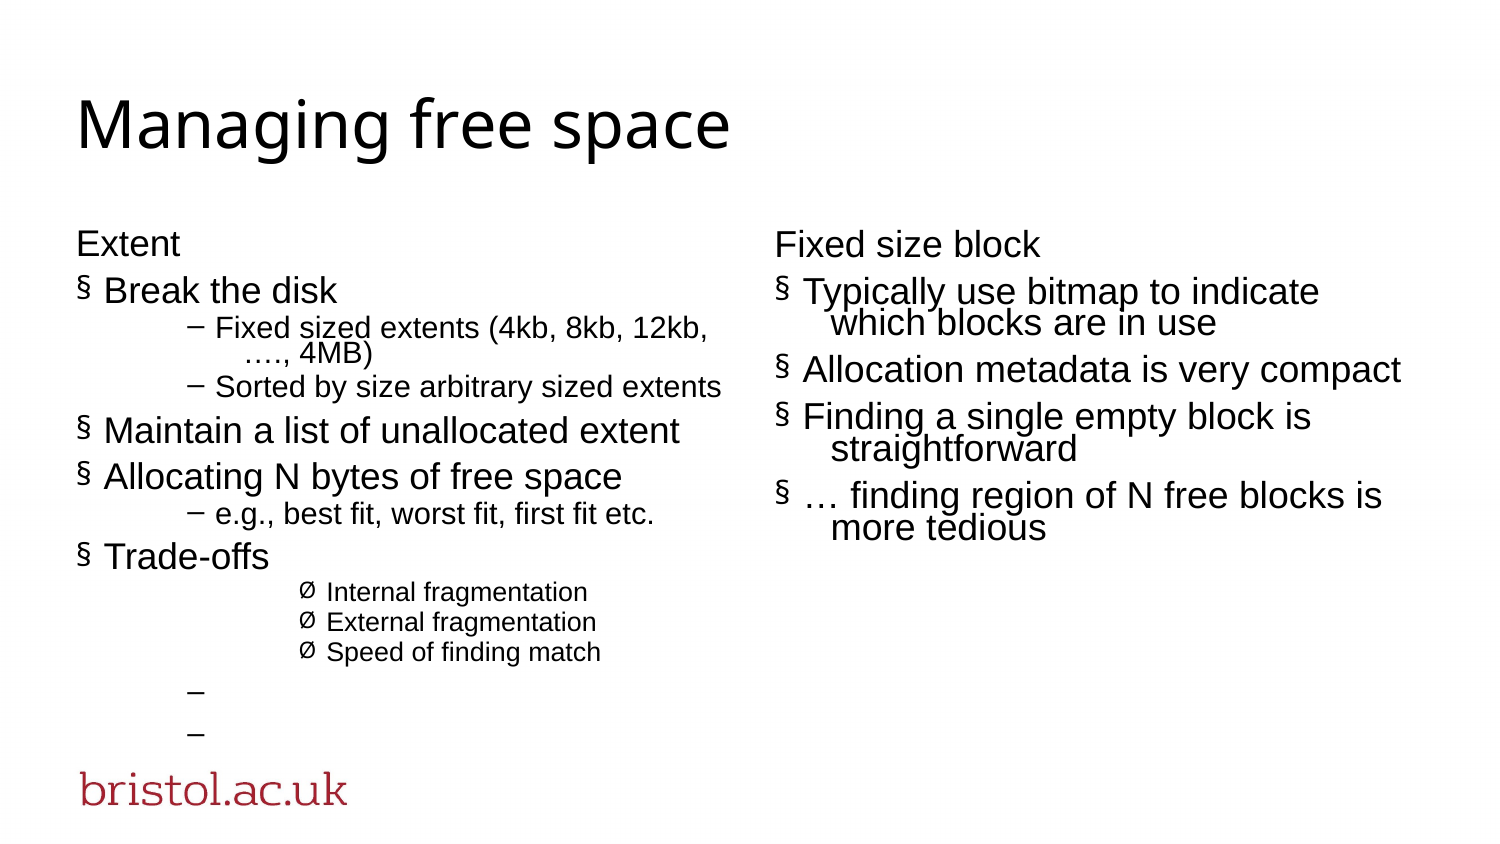

# Managing free space
Extent
Break the disk
Fixed sized extents (4kb, 8kb, 12kb, …., 4MB)
Sorted by size arbitrary sized extents
Maintain a list of unallocated extent
Allocating N bytes of free space
e.g., best fit, worst fit, first fit etc.
Trade-offs
Internal fragmentation
External fragmentation
Speed of finding match
Fixed size block
Typically use bitmap to indicate which blocks are in use
Allocation metadata is very compact
Finding a single empty block is straightforward
… finding region of N free blocks is more tedious